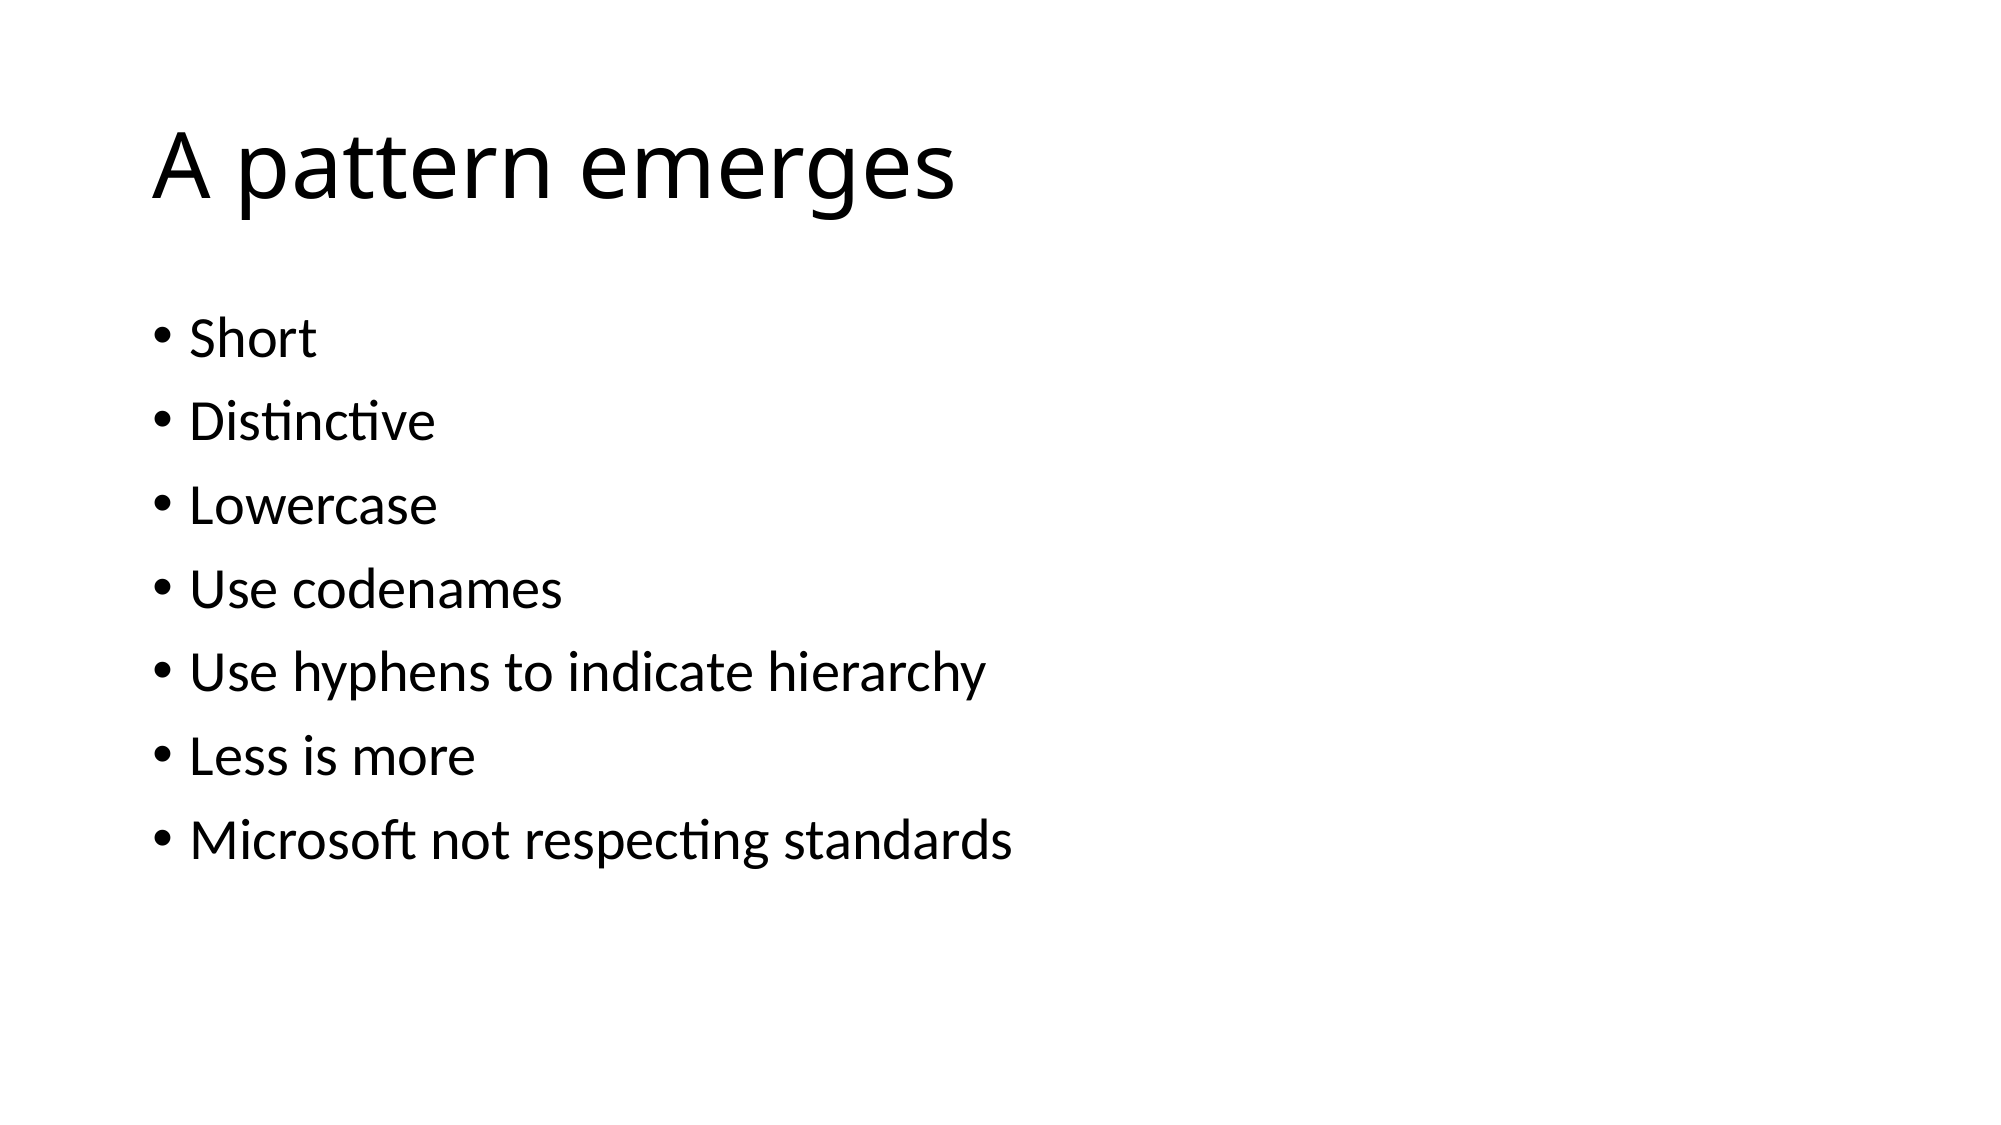

# A pattern emerges
Short
Distinctive
Lowercase
Use codenames
Use hyphens to indicate hierarchy
Less is more
Microsoft not respecting standards